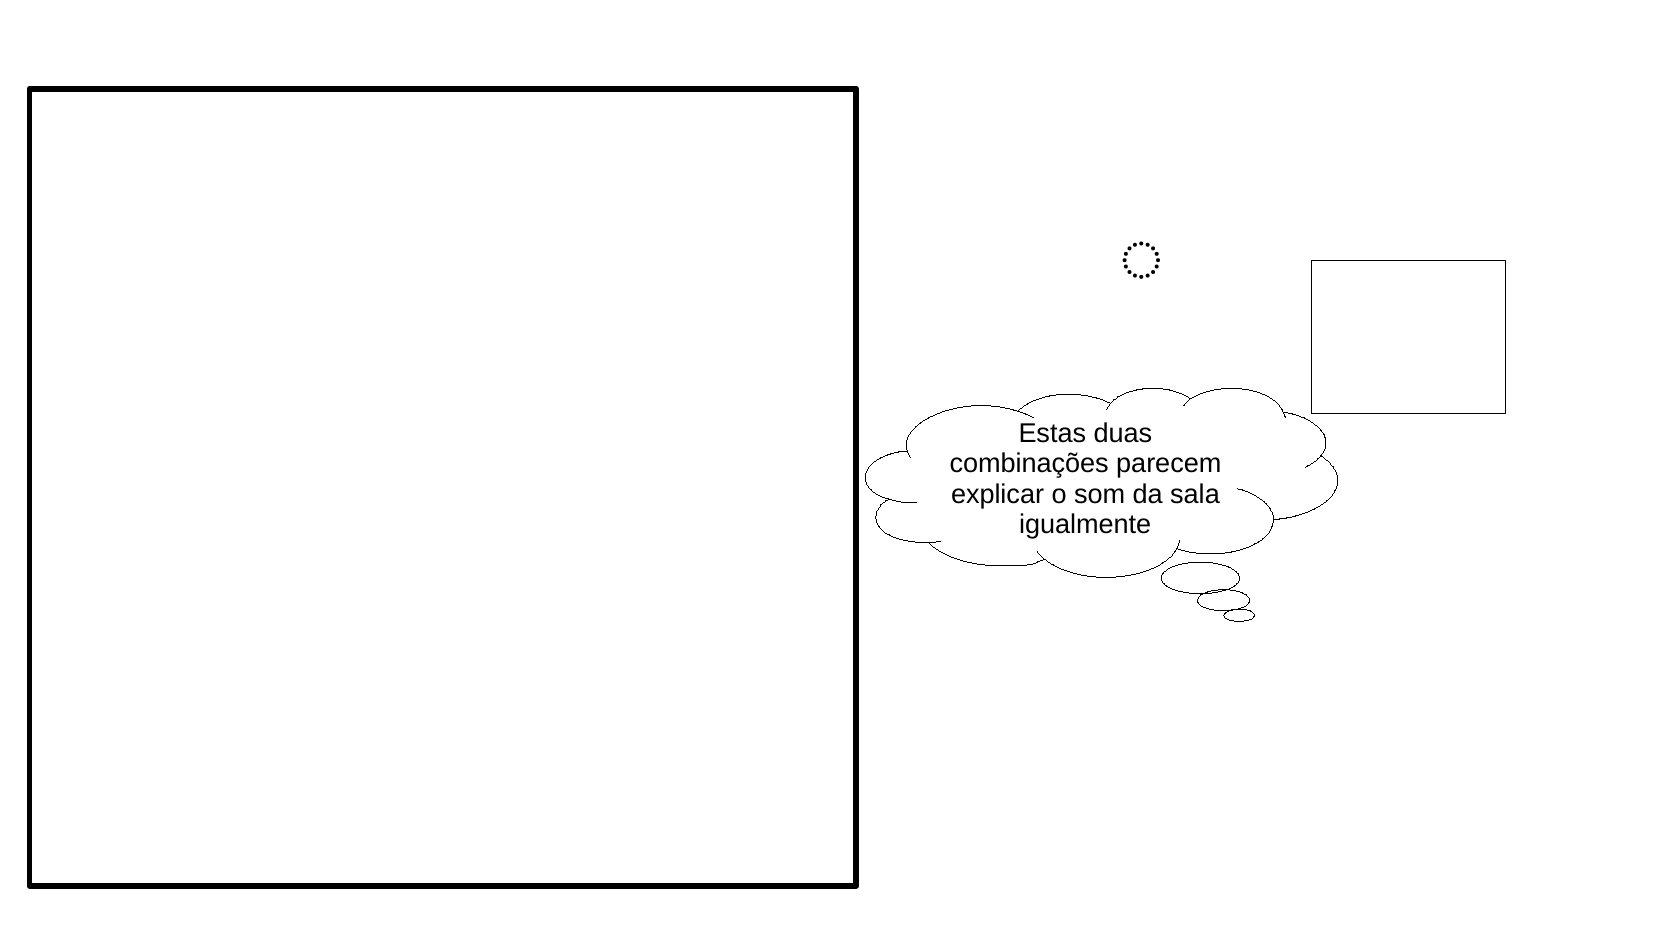

️
Estas duas combinações parecem explicar o som da sala igualmente